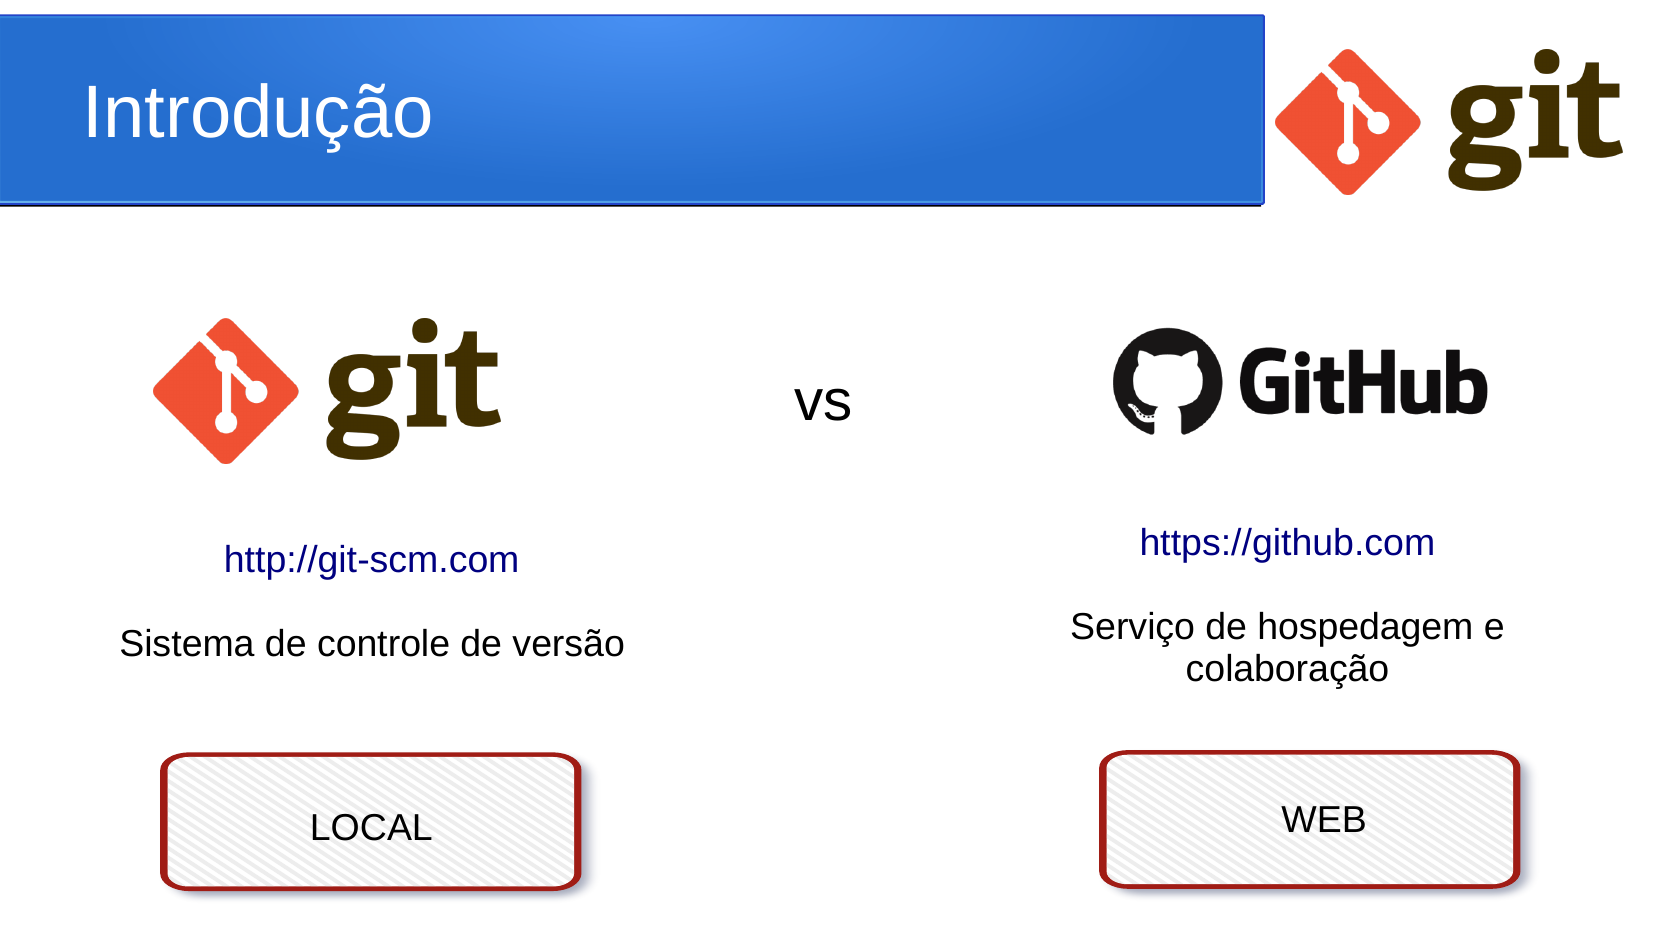

# Introdução
vs
https://github.com
Serviço de hospedagem e colaboração
http://git-scm.com
Sistema de controle de versão
	WEB
LOCAL